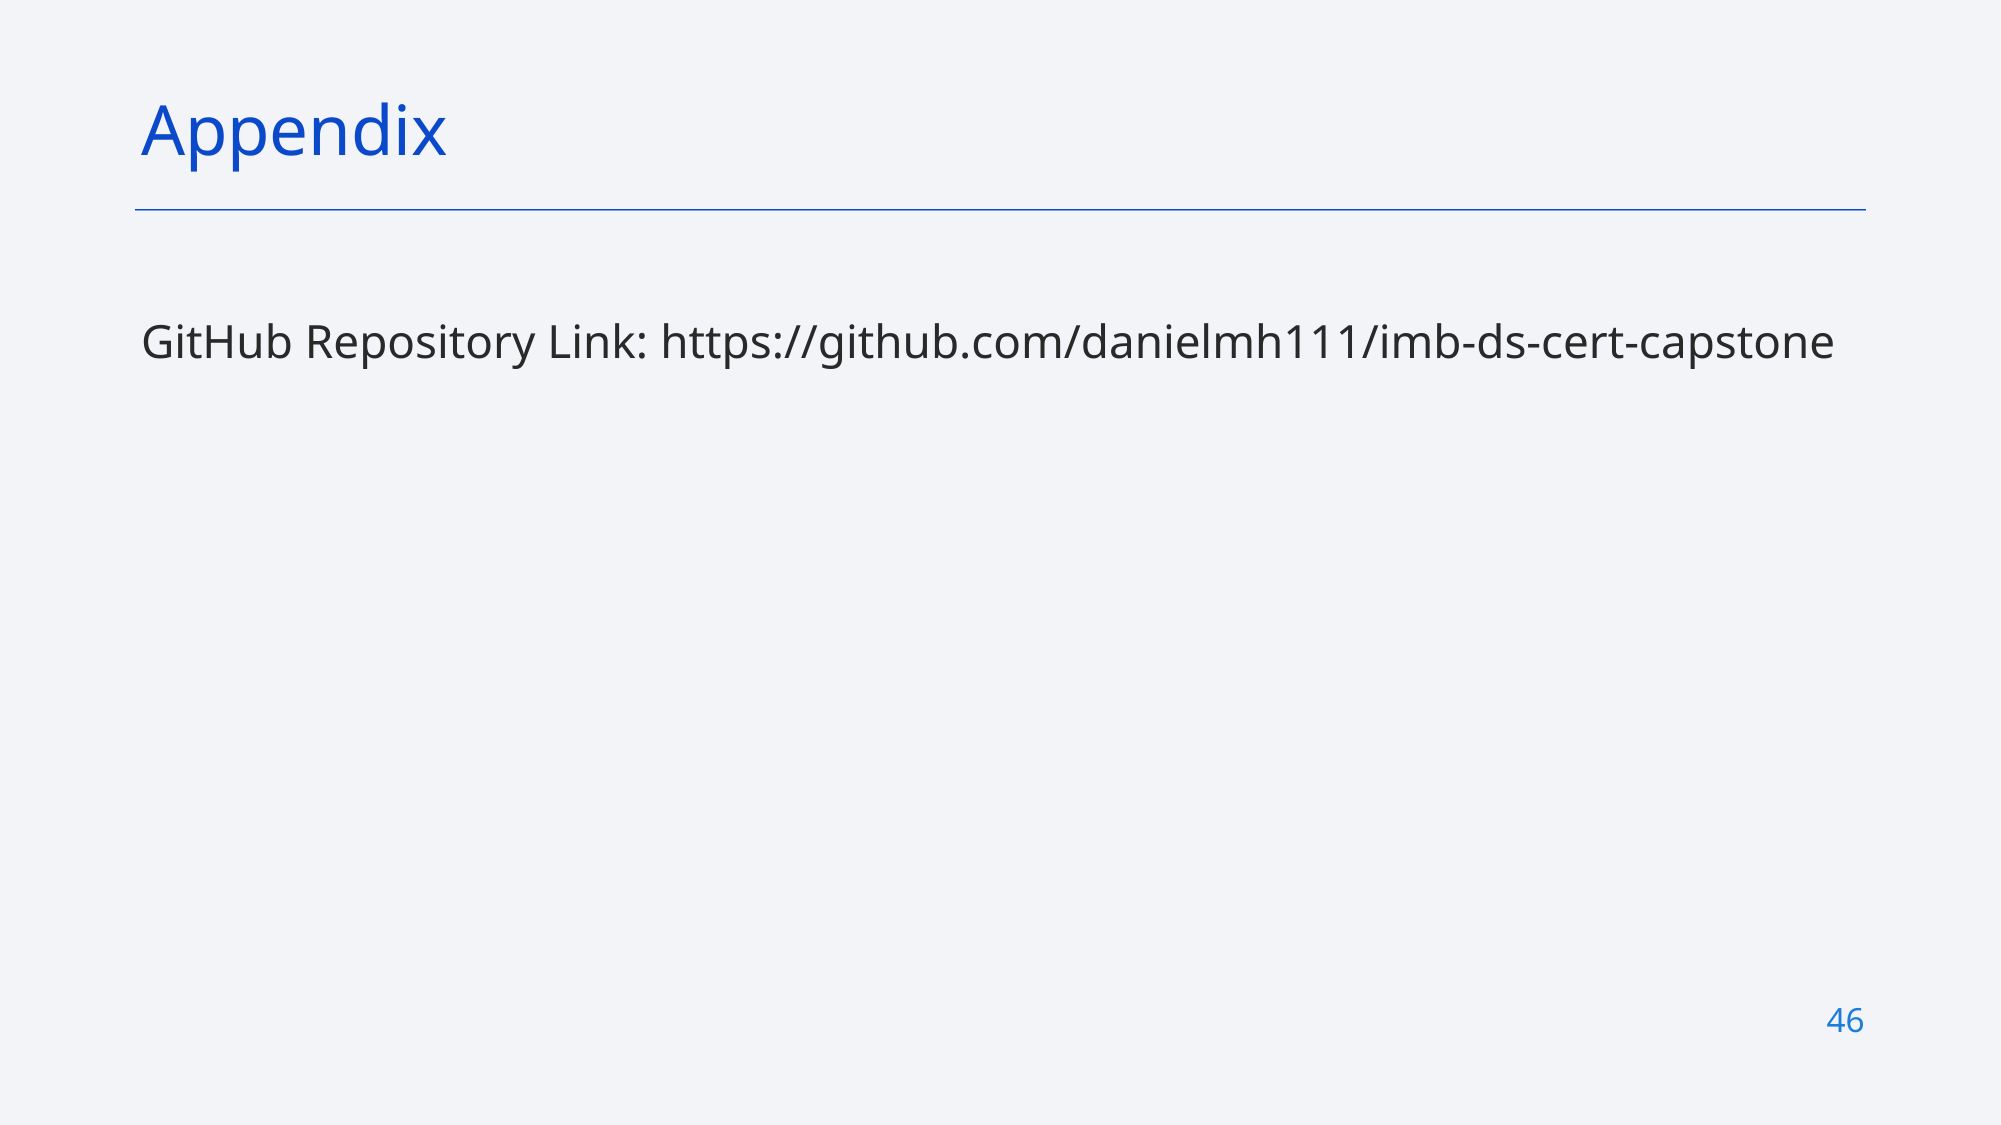

Appendix
# GitHub Repository Link: https://github.com/danielmh111/imb-ds-cert-capstone
46